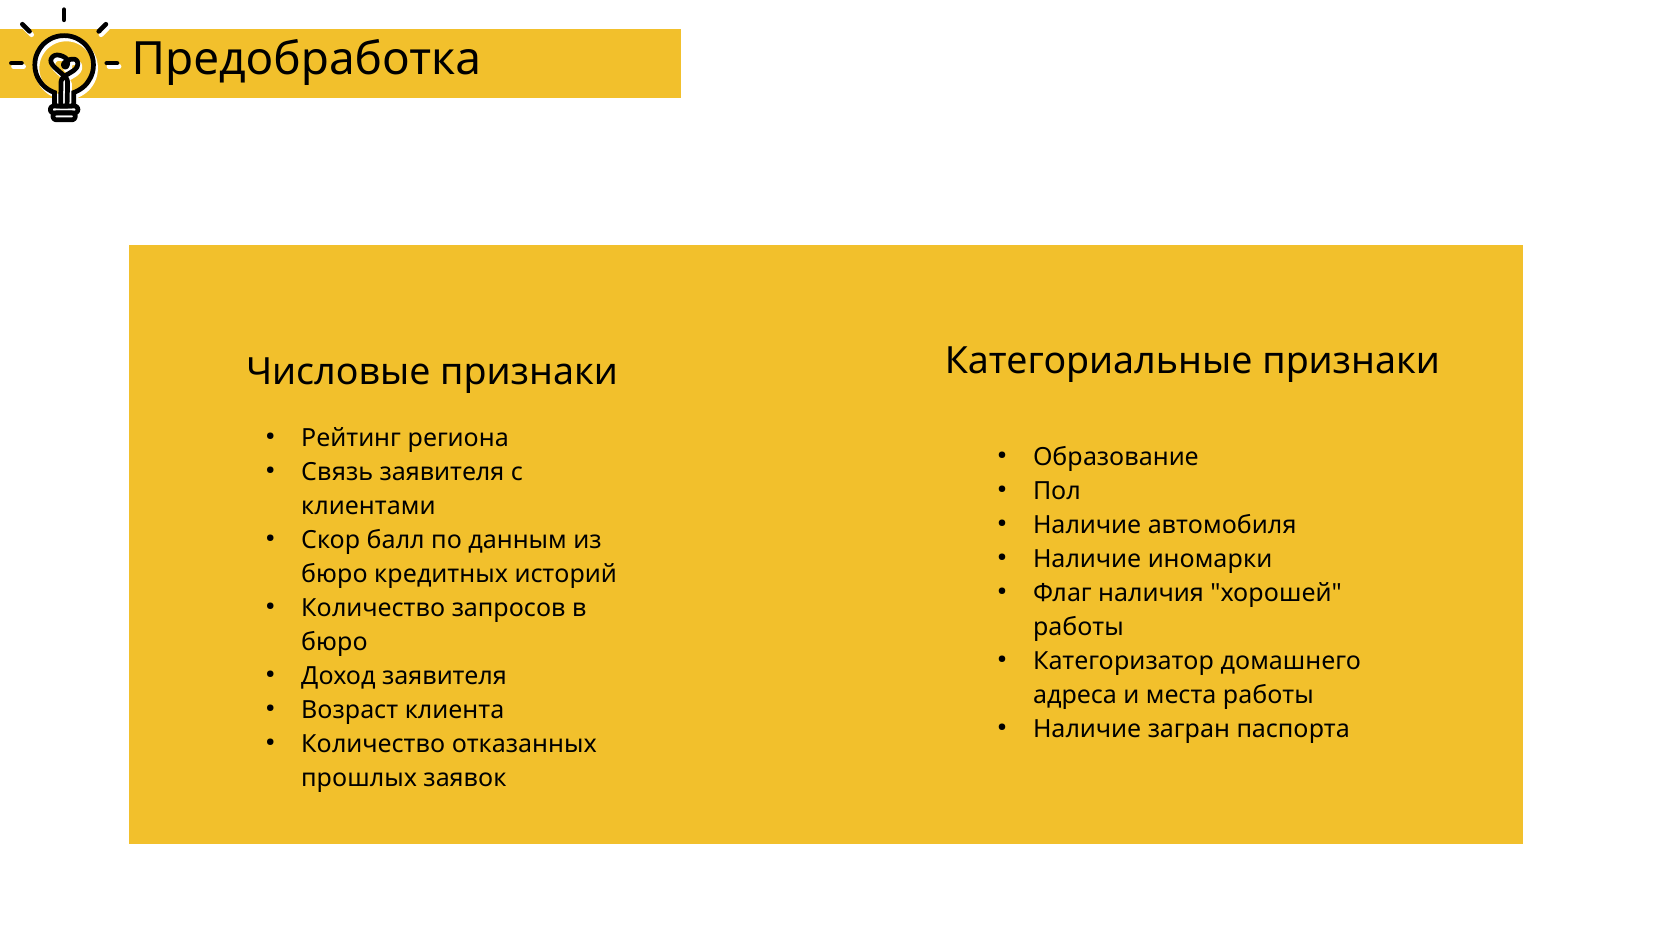

# Предобработка
Категориальные признаки
Числовые признаки
Рейтинг региона
Связь заявителя с клиентами
Скор балл по данным из бюро кредитных историй
Количество запросов в бюро
Доход заявителя
Возраст клиента
Количество отказанных прошлых заявок
Образование
Пол
Наличие автомобиля
Наличие иномарки
Флаг наличия "хорошей" работы
Категоризатор домашнего адреса и места работы
Наличие загран паспорта